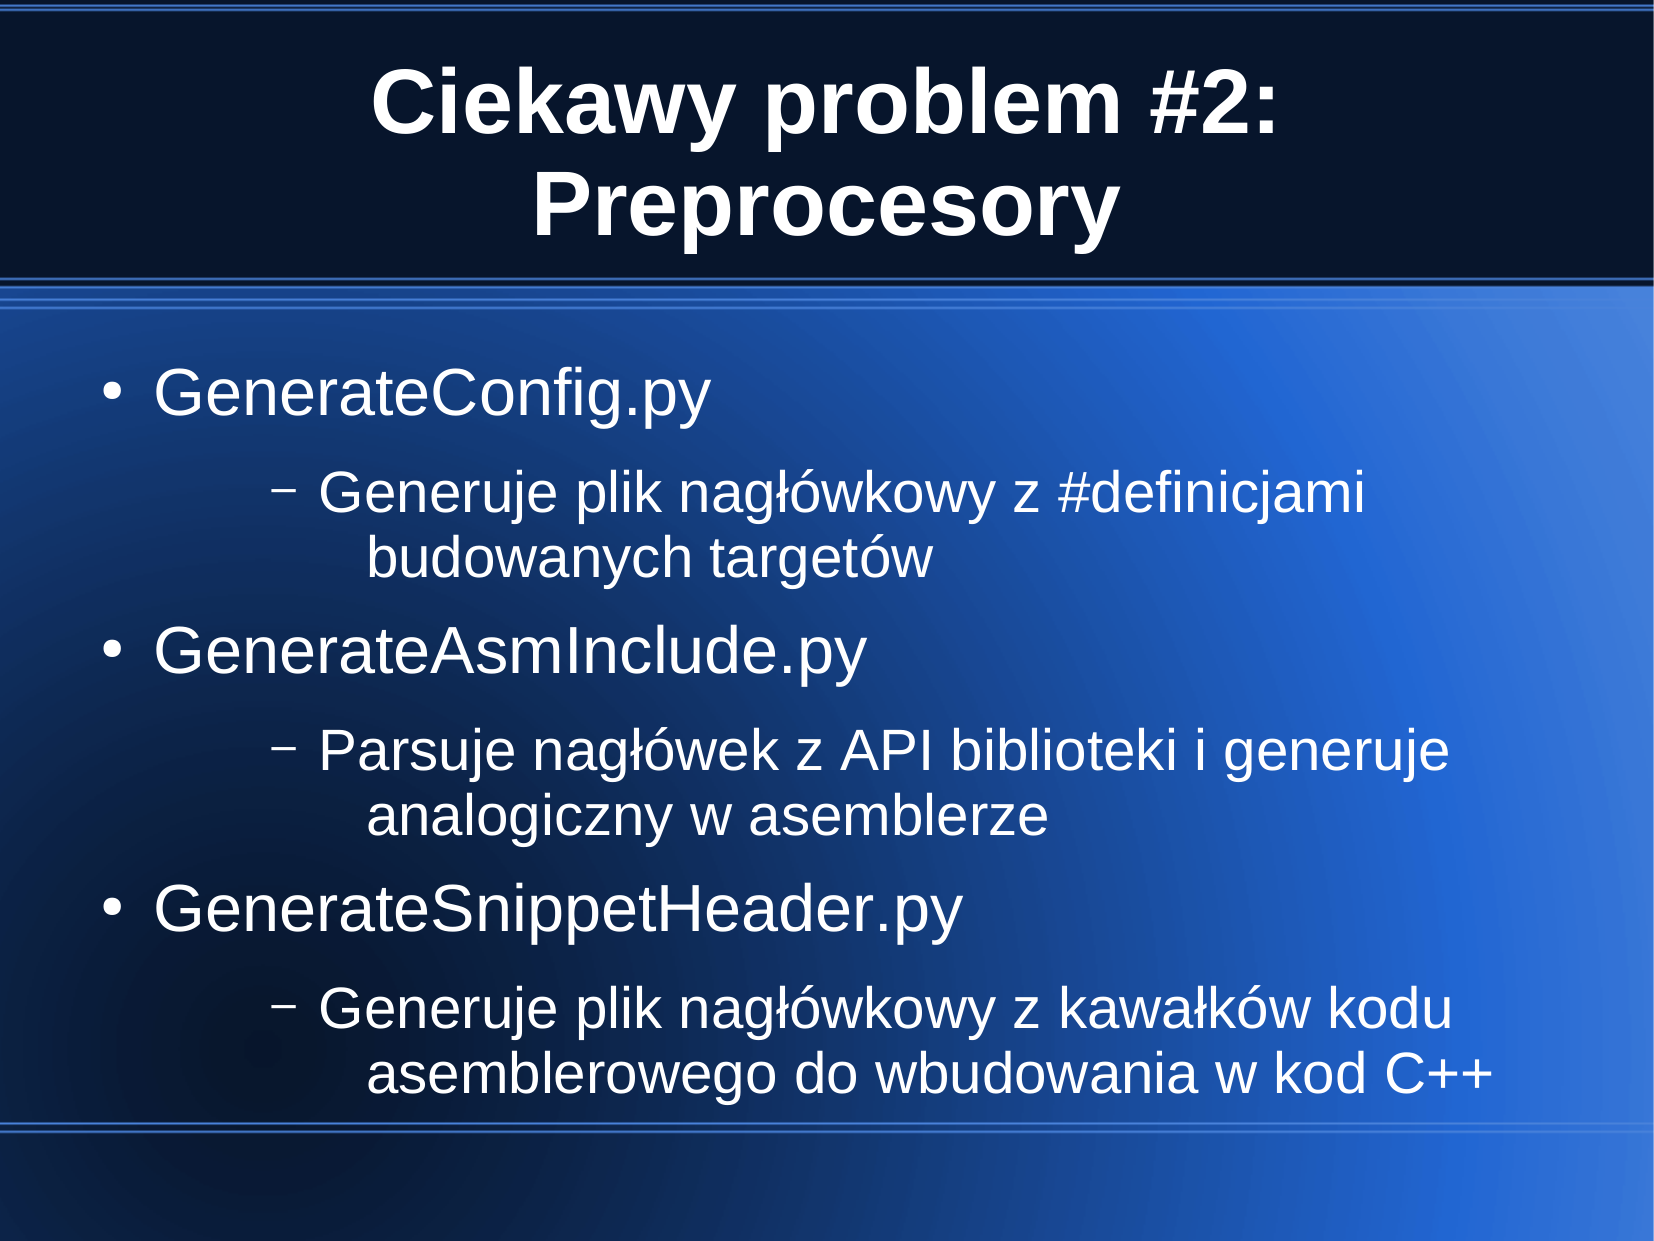

# Ciekawy problem #2: Preprocesory
GenerateConfig.py
Generuje plik nagłówkowy z #definicjami budowanych targetów
GenerateAsmInclude.py
Parsuje nagłówek z API biblioteki i generuje analogiczny w asemblerze
GenerateSnippetHeader.py
Generuje plik nagłówkowy z kawałków kodu asemblerowego do wbudowania w kod C++